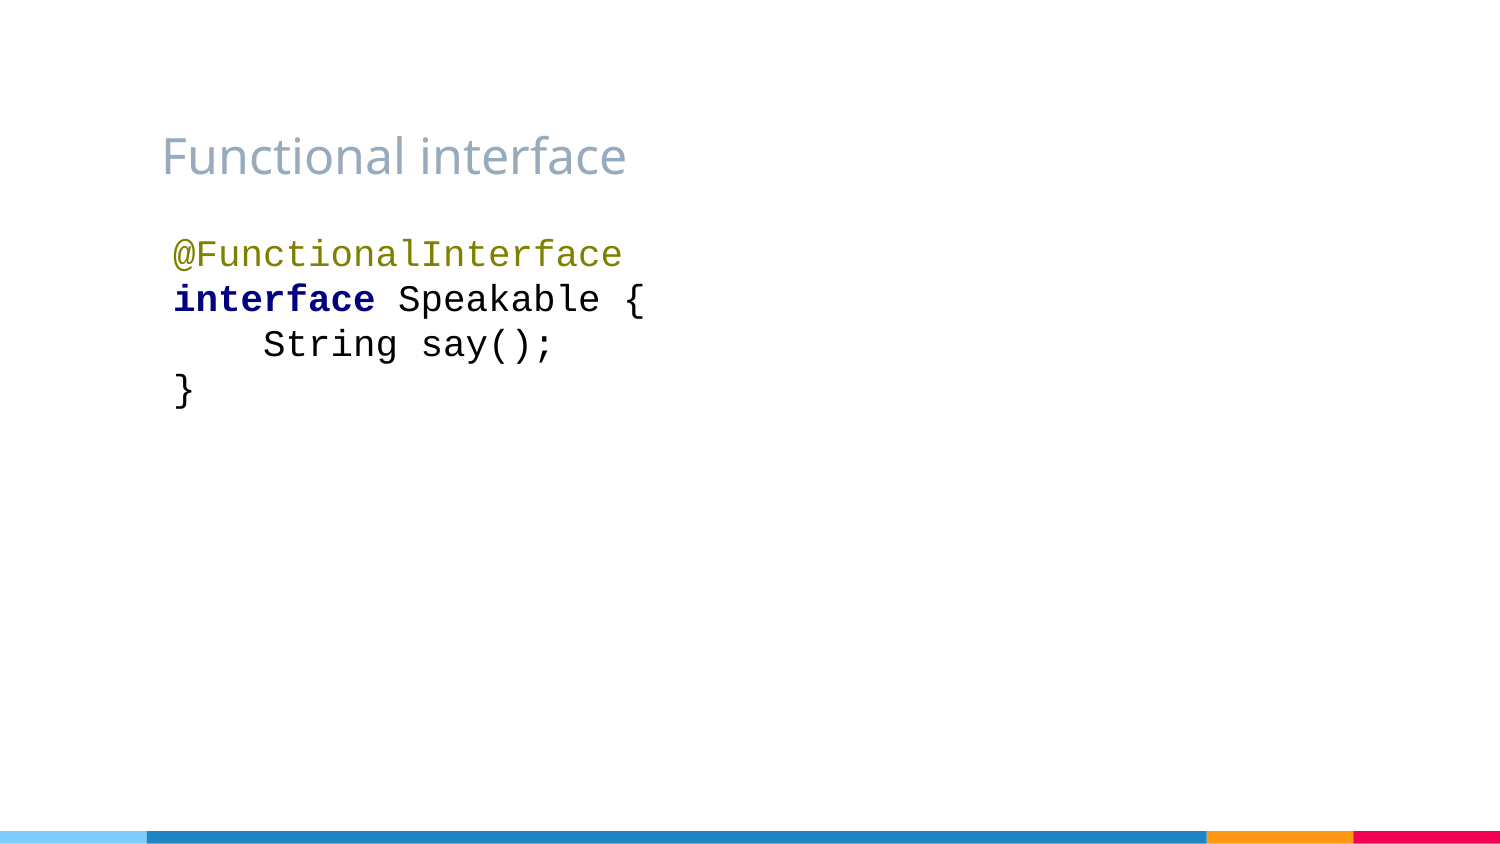

# Functional interface
@FunctionalInterface
interface Speakable {
 String say();
}